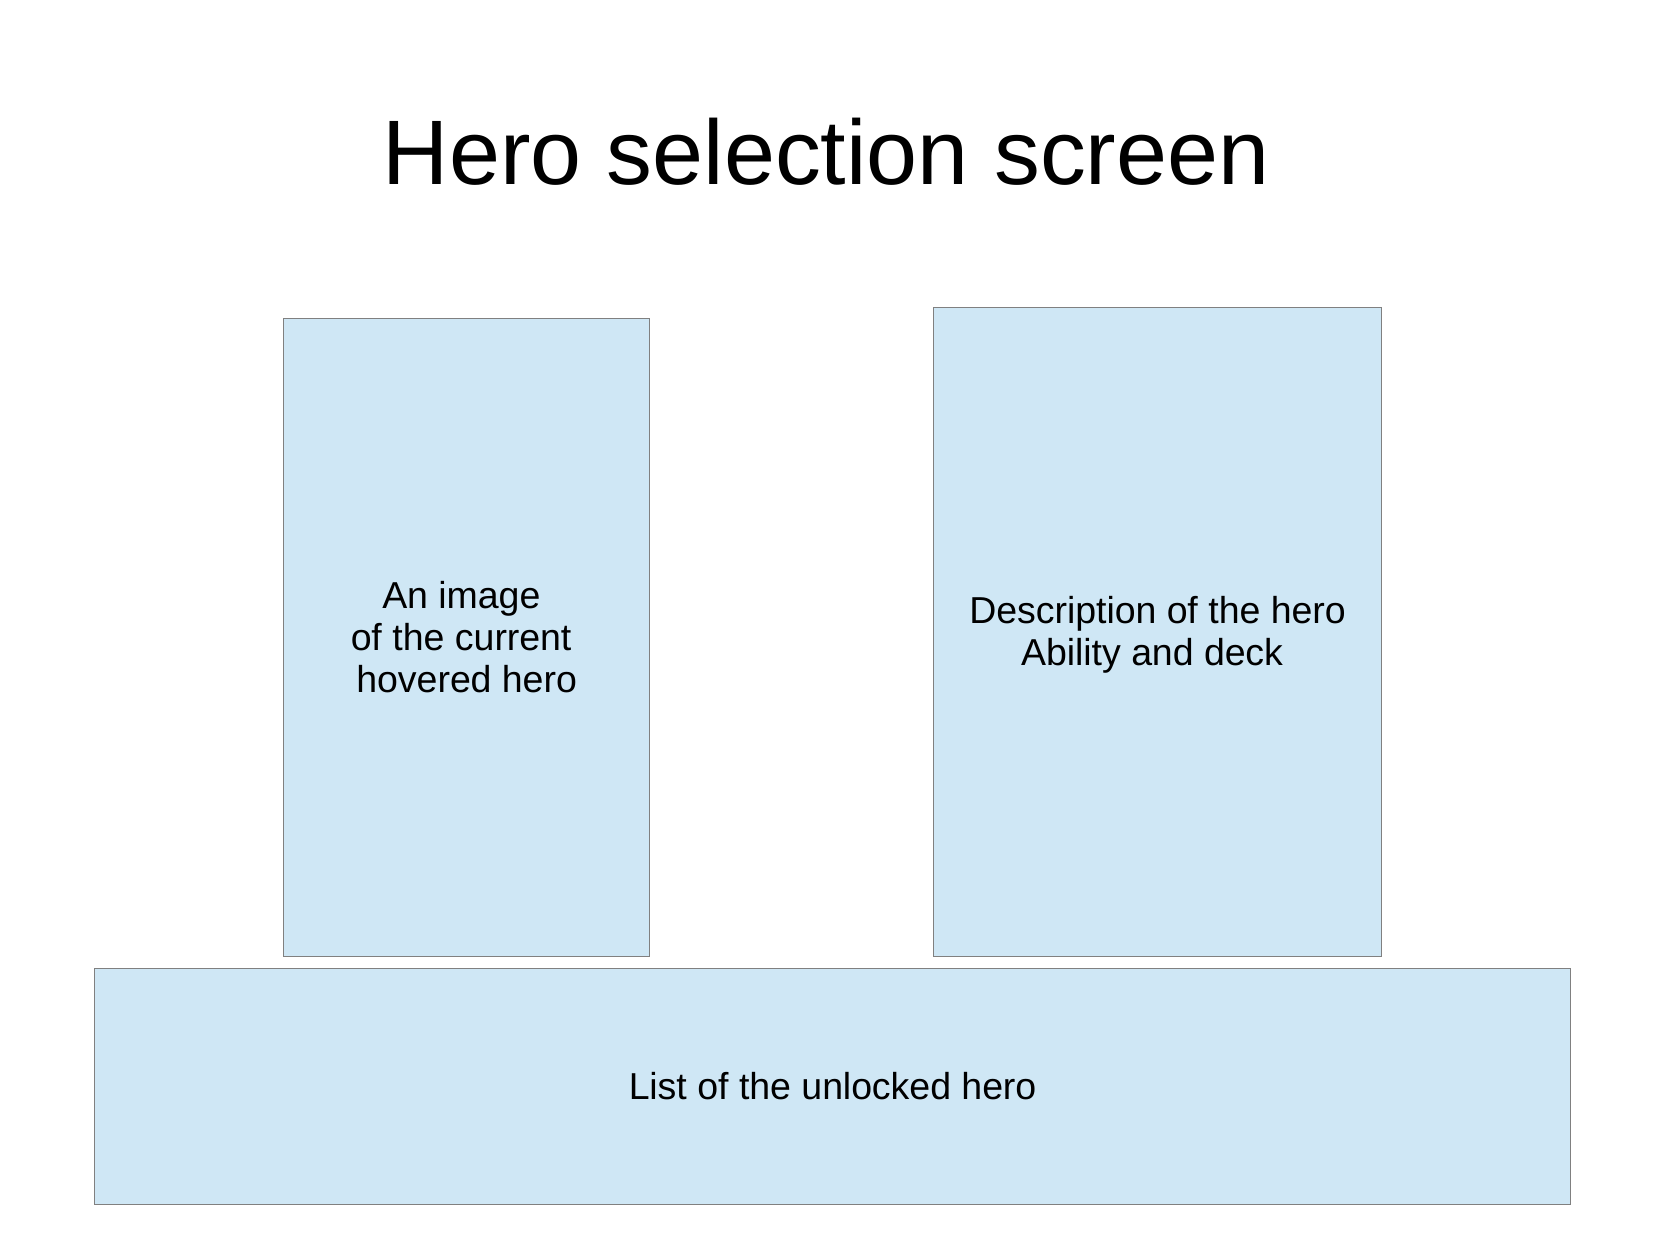

# Hero selection screen
Description of the hero
Ability and deck
An image
of the current
hovered hero
List of the unlocked hero